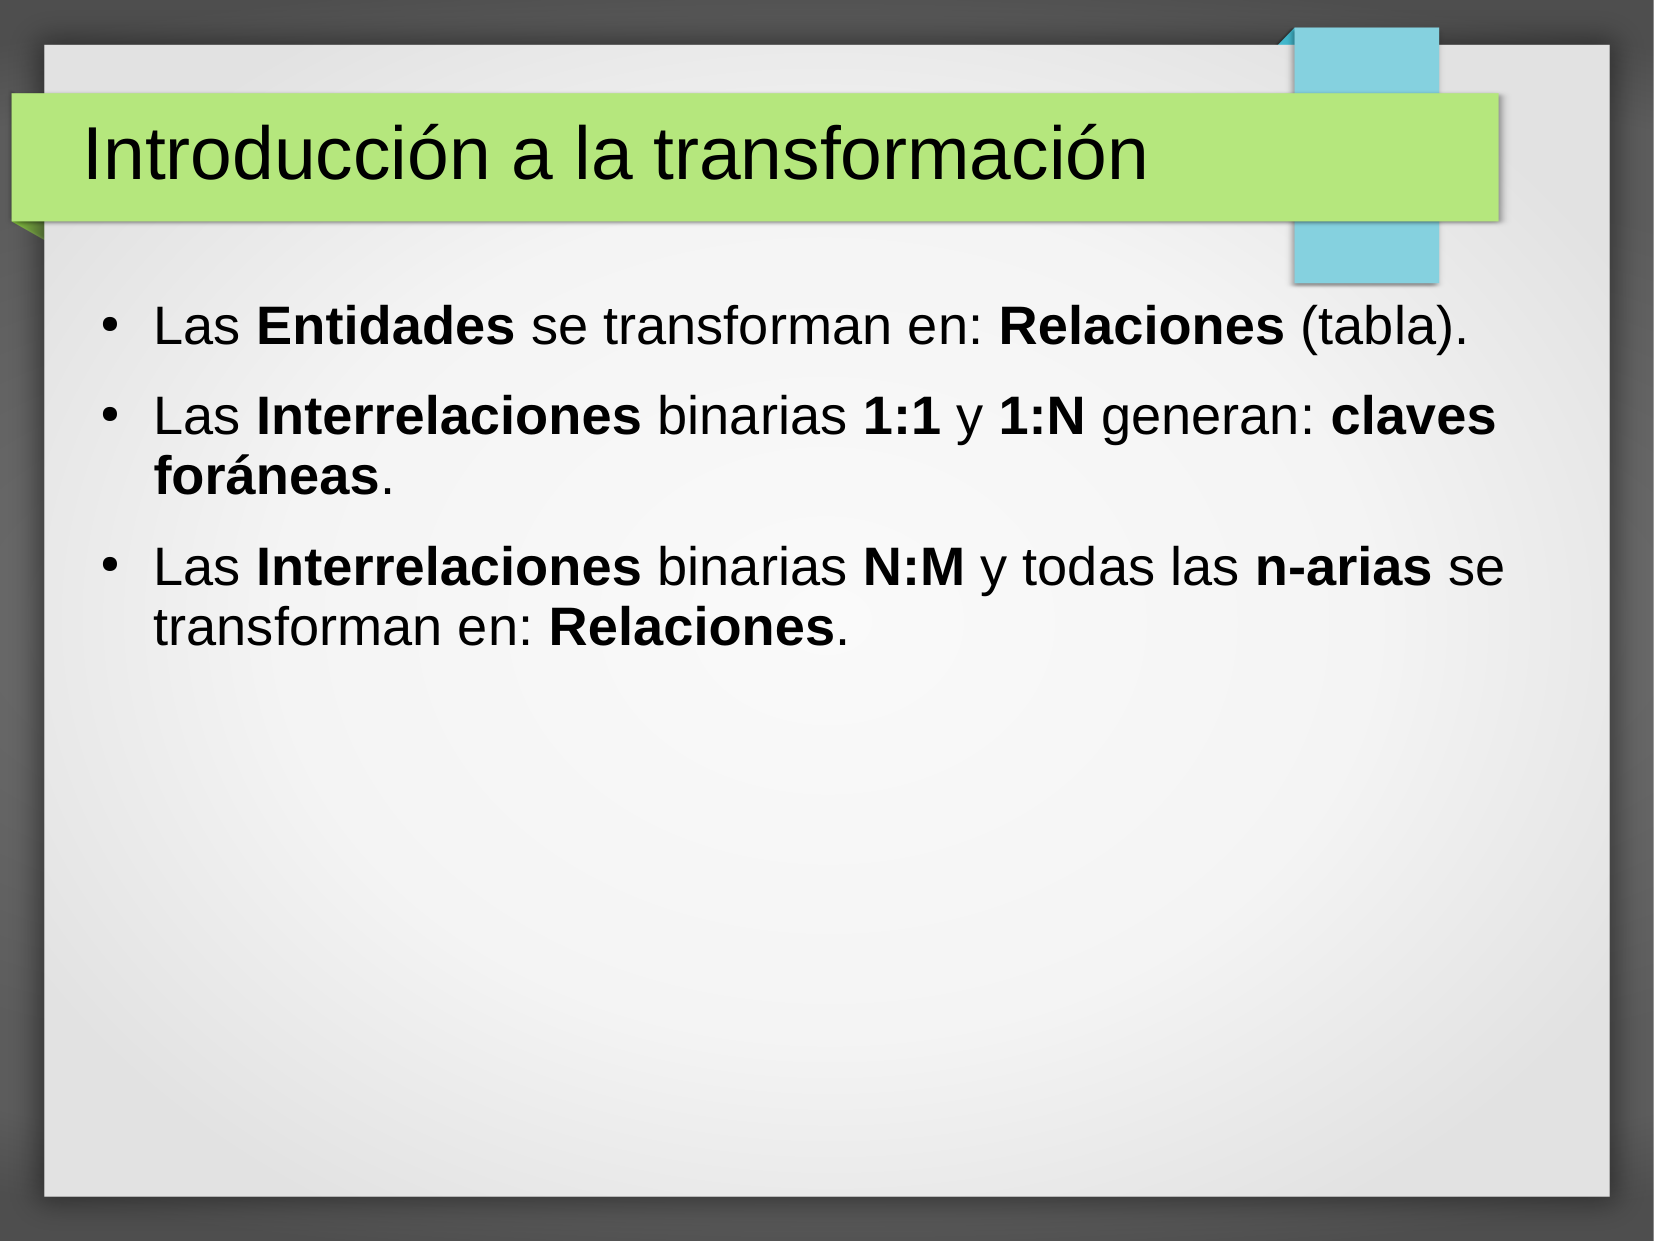

# Introducción a la transformación
Las Entidades se transforman en: Relaciones (tabla).
Las Interrelaciones binarias 1:1 y 1:N generan: claves foráneas.
Las Interrelaciones binarias N:M y todas las n-arias se transforman en: Relaciones.